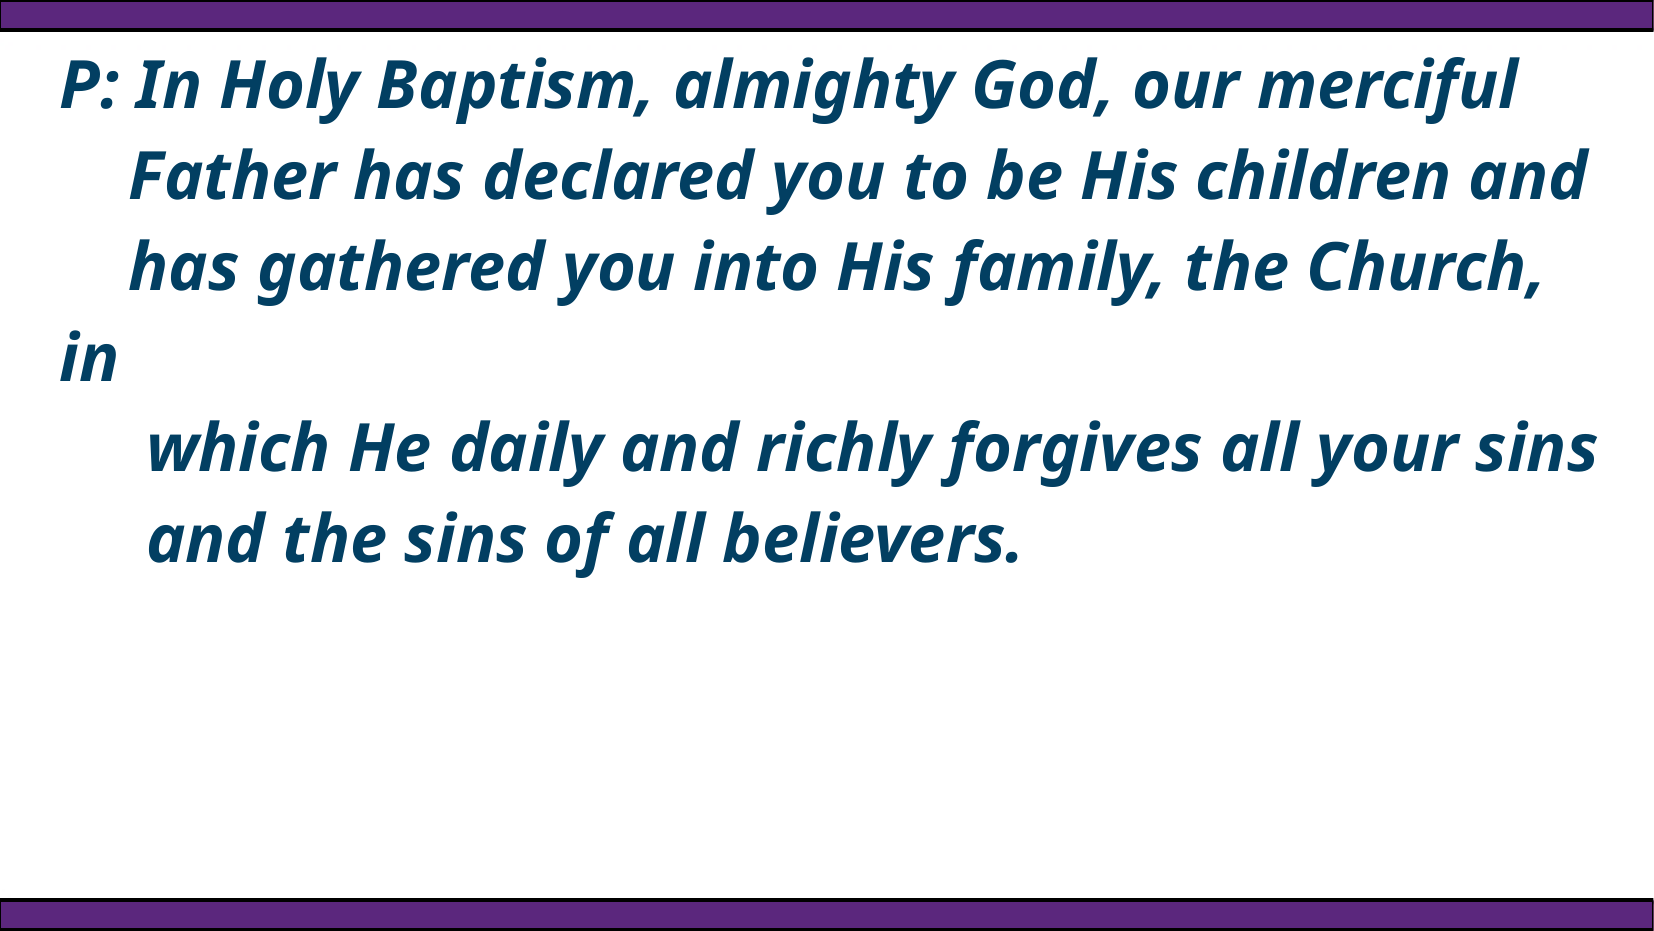

P: In Holy Baptism, almighty God, our merciful
 Father has declared you to be His children and
 has gathered you into His family, the Church, in
 which He daily and richly forgives all your sins
 and the sins of all believers.